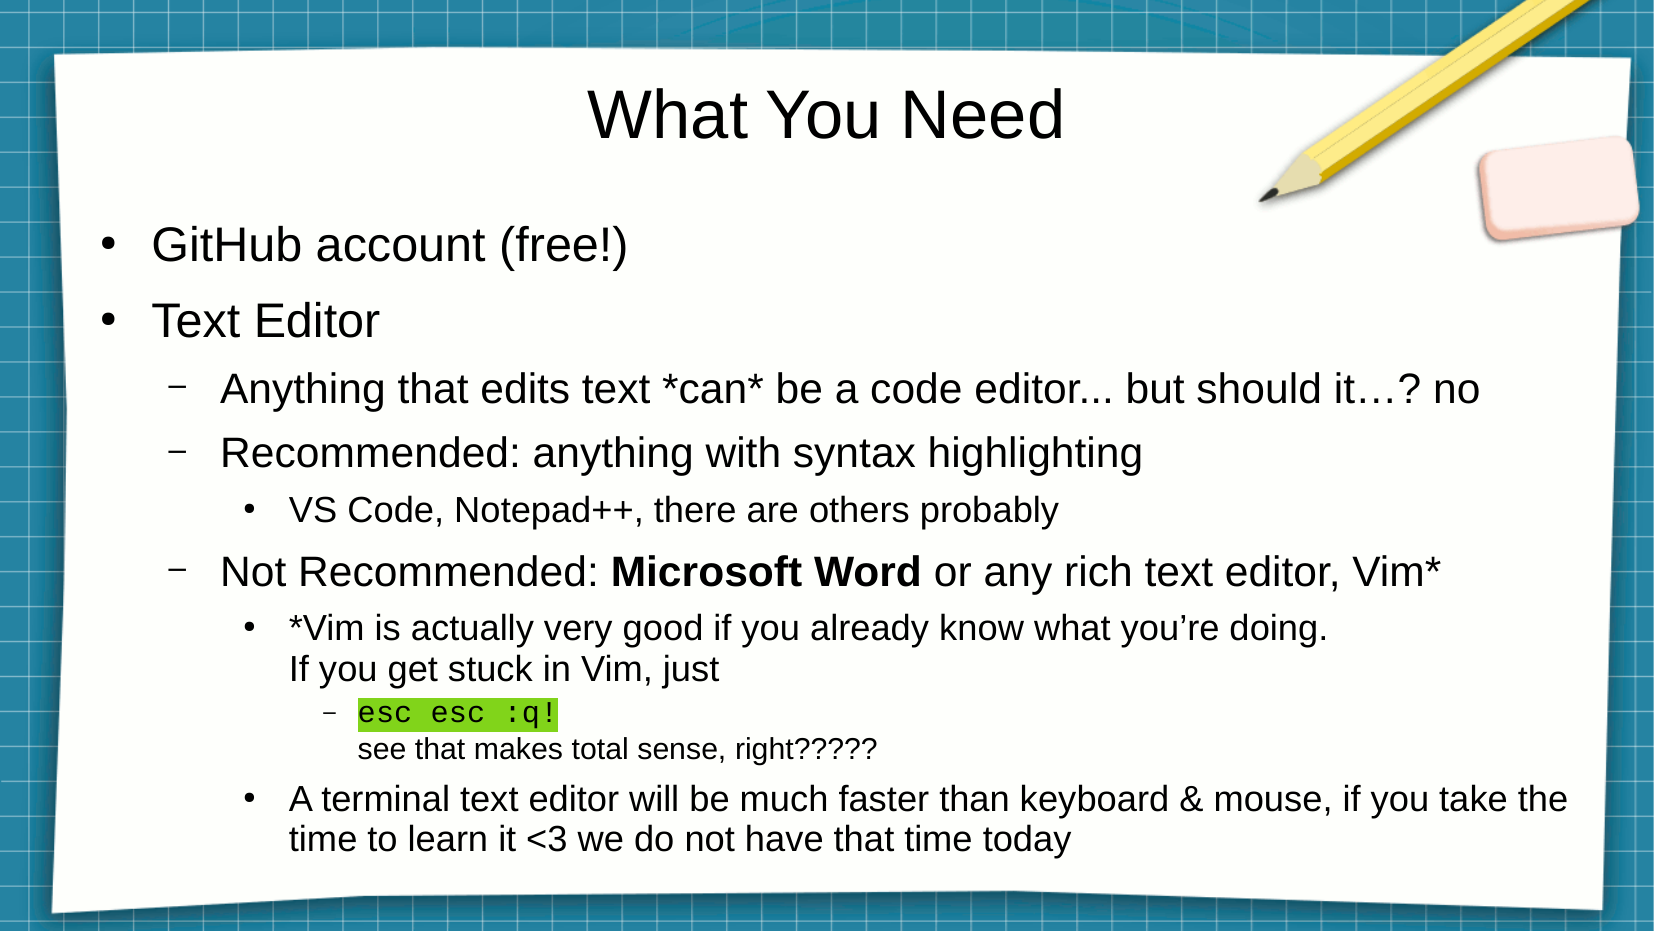

# What You Need
GitHub account (free!)
Text Editor
Anything that edits text *can* be a code editor... but should it…? no
Recommended: anything with syntax highlighting
VS Code, Notepad++, there are others probably
Not Recommended: Microsoft Word or any rich text editor, Vim*
*Vim is actually very good if you already know what you’re doing.
If you get stuck in Vim, just
esc esc :q!
see that makes total sense, right?????
A terminal text editor will be much faster than keyboard & mouse, if you take the time to learn it <3 we do not have that time today